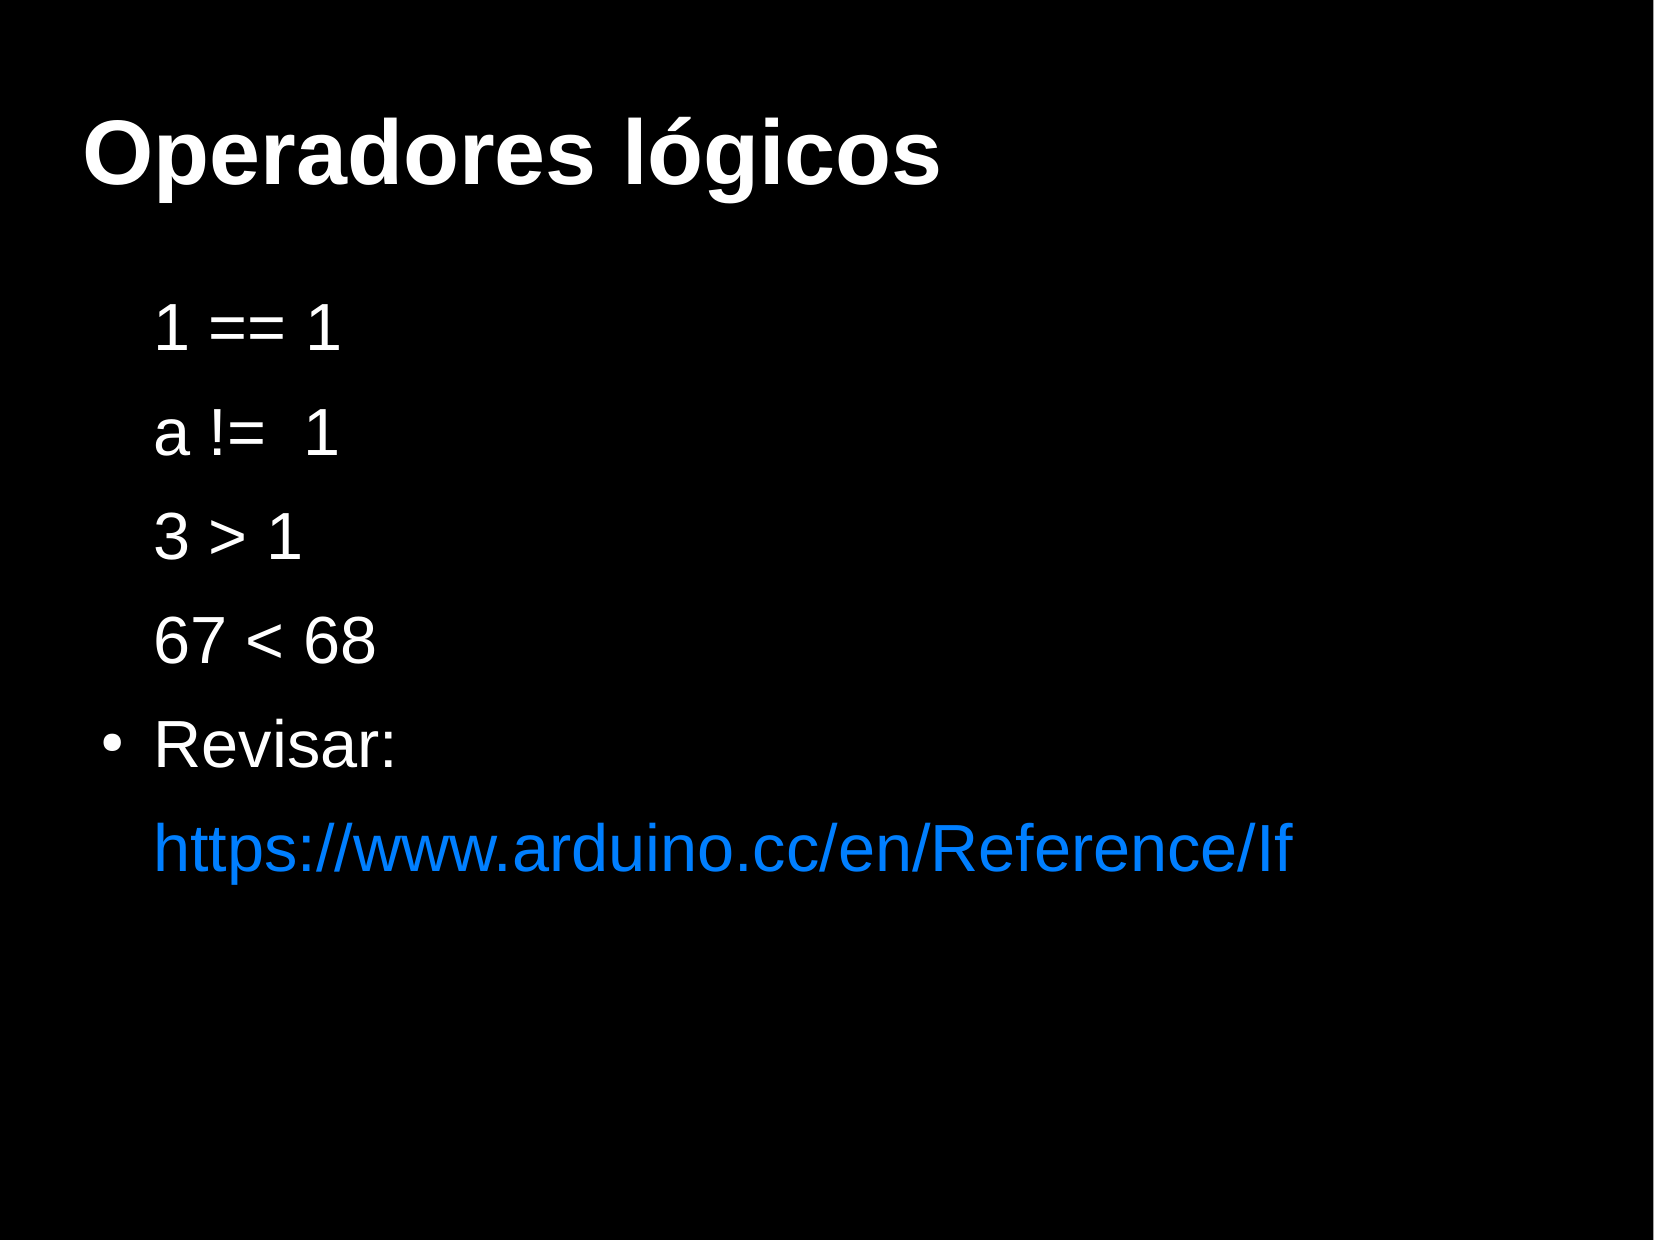

# Operadores lógicos
1 == 1
a != 1
3 > 1
67 < 68
Revisar:
https://www.arduino.cc/en/Reference/If